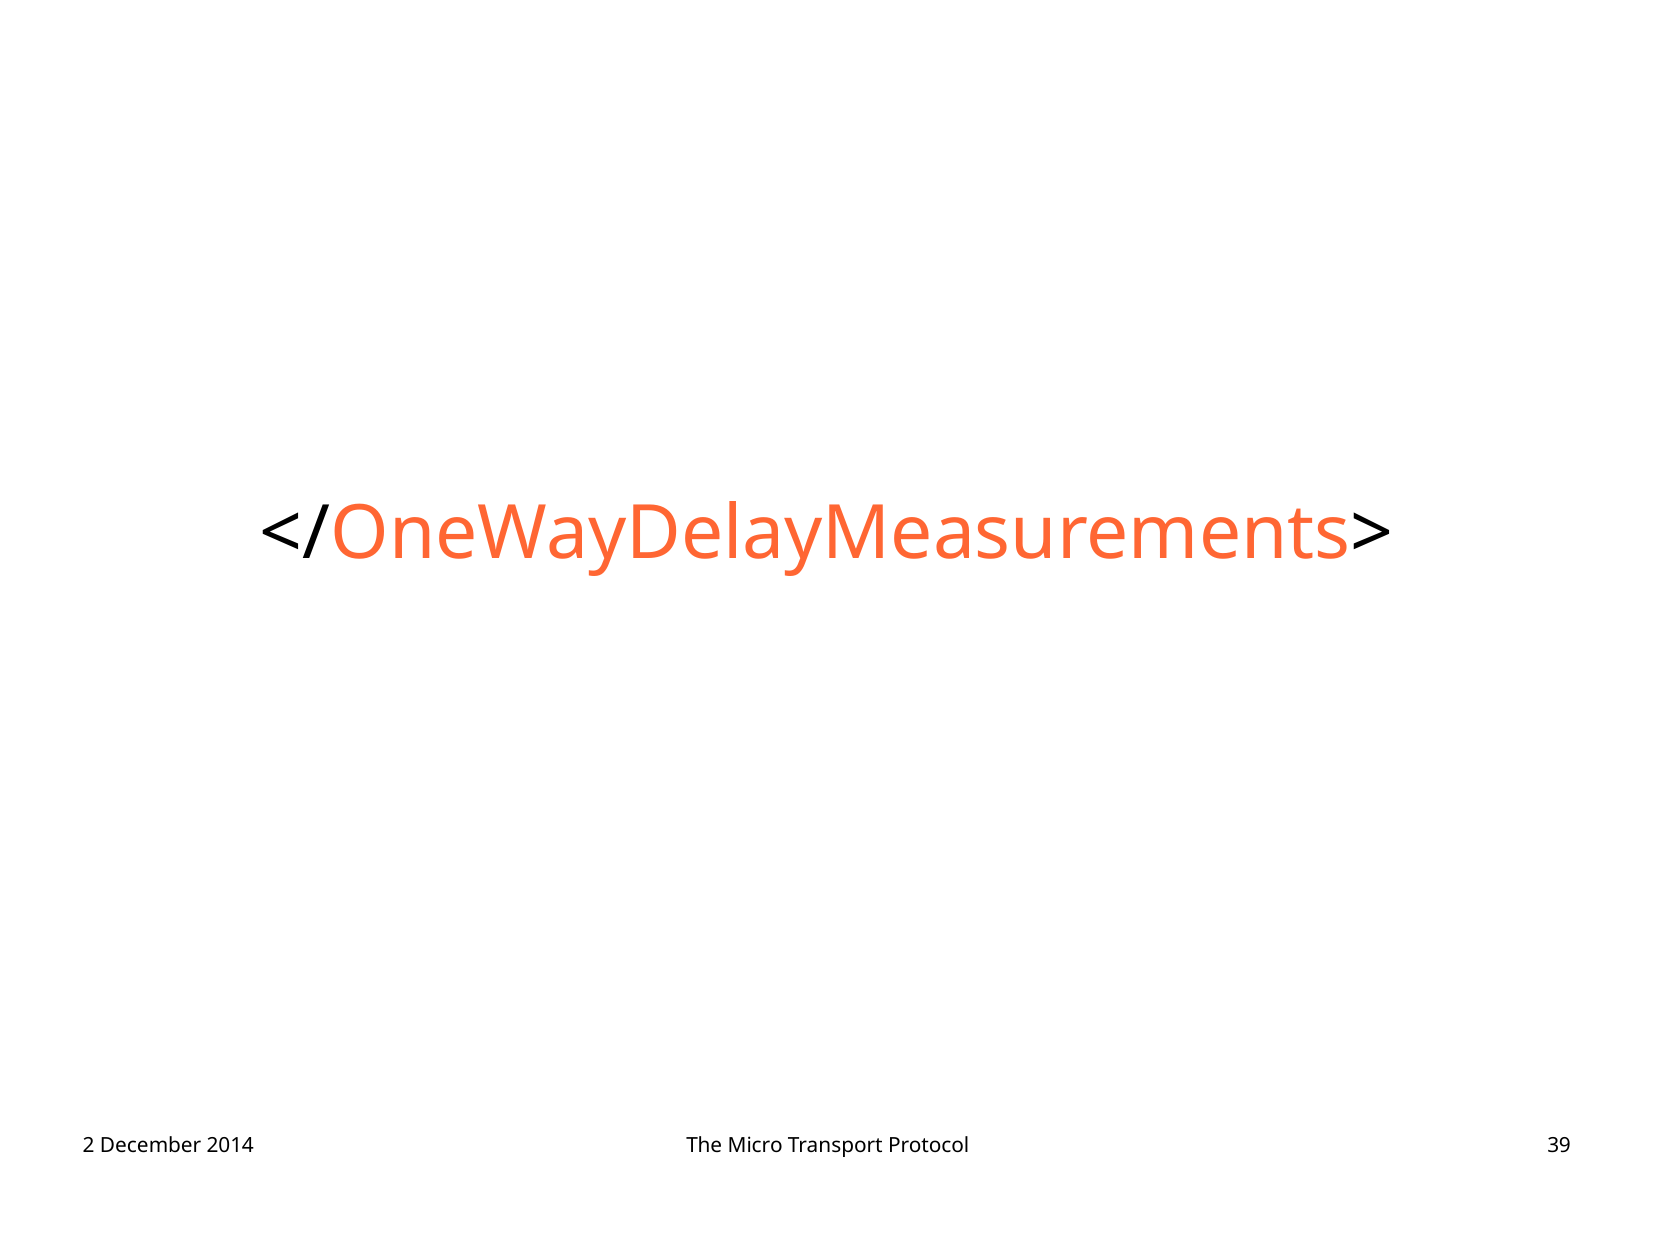

# </OneWayDelayMeasurements>
2 December 2014
The Micro Transport Protocol
39